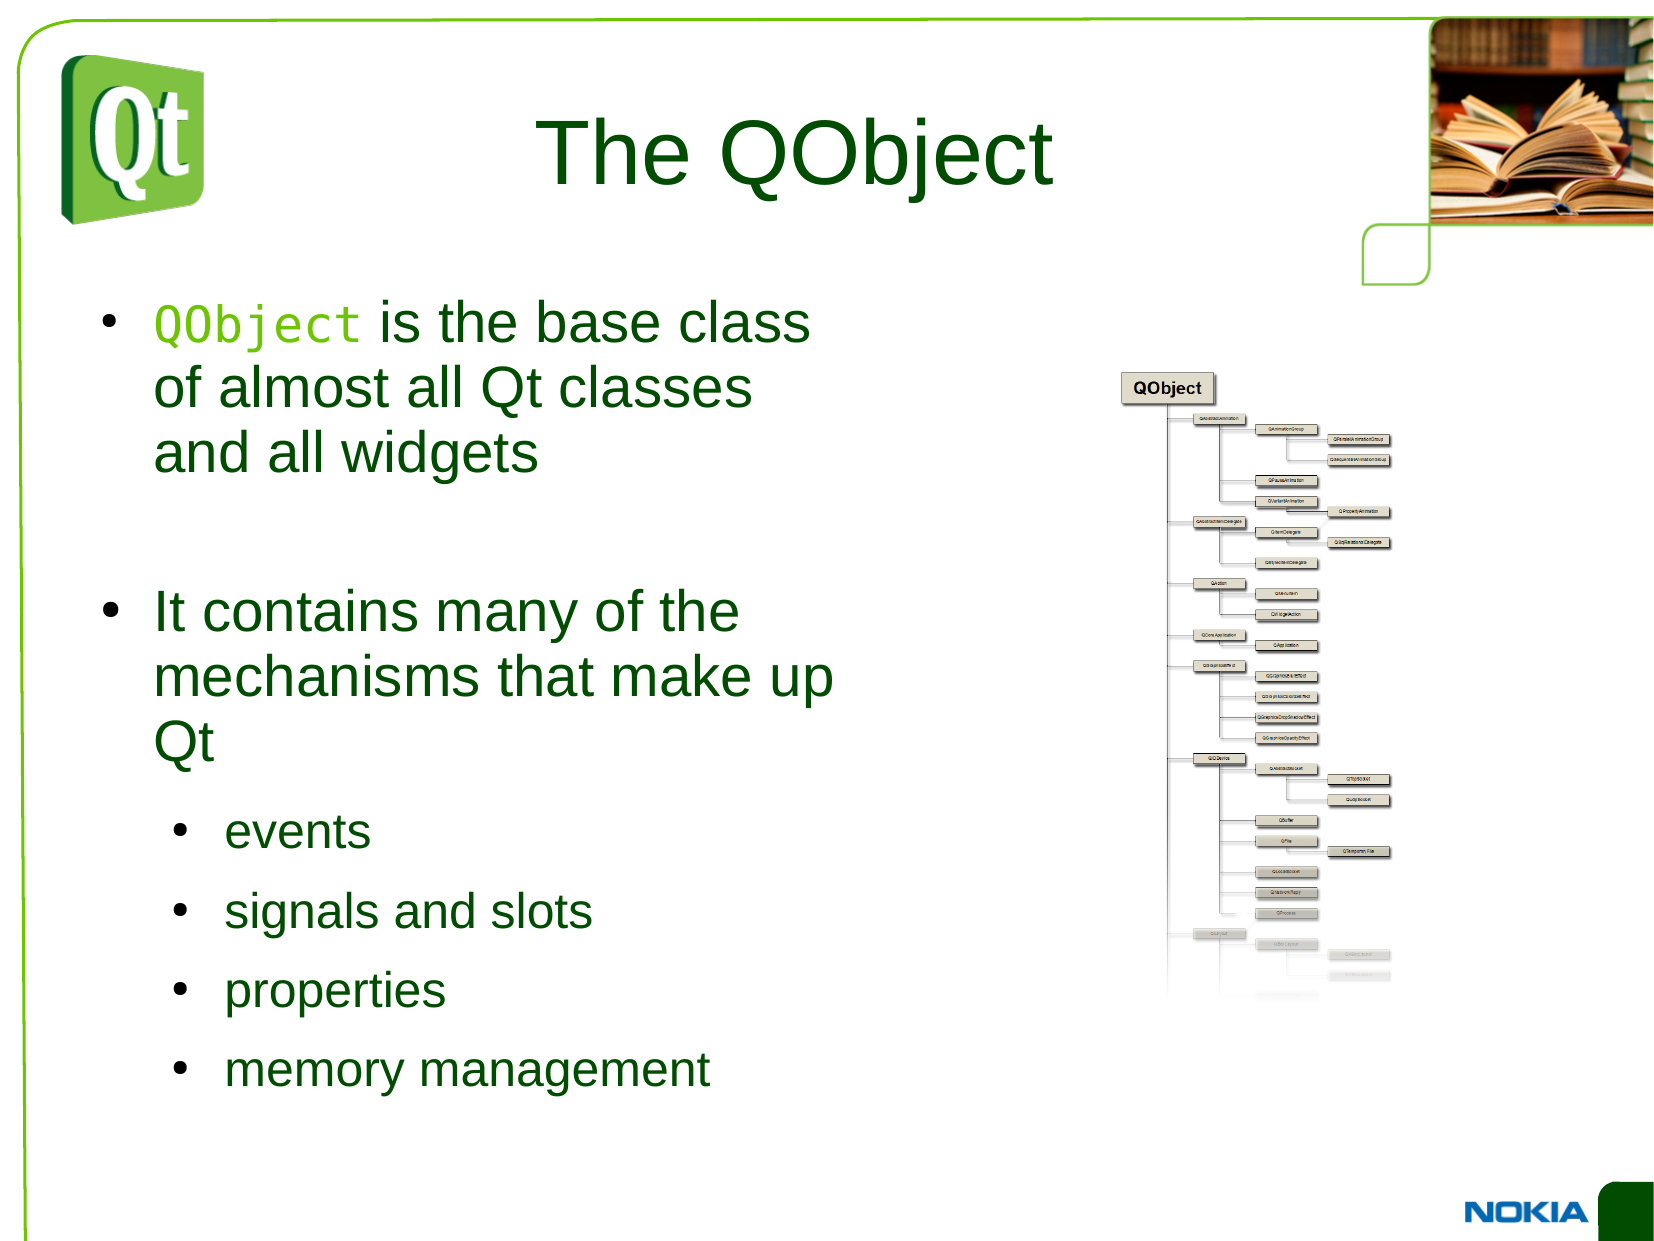

# The QObject
QObject is the base class of almost all Qt classes and all widgets
It contains many of the mechanisms that make up Qt
events
signals and slots
properties
memory management